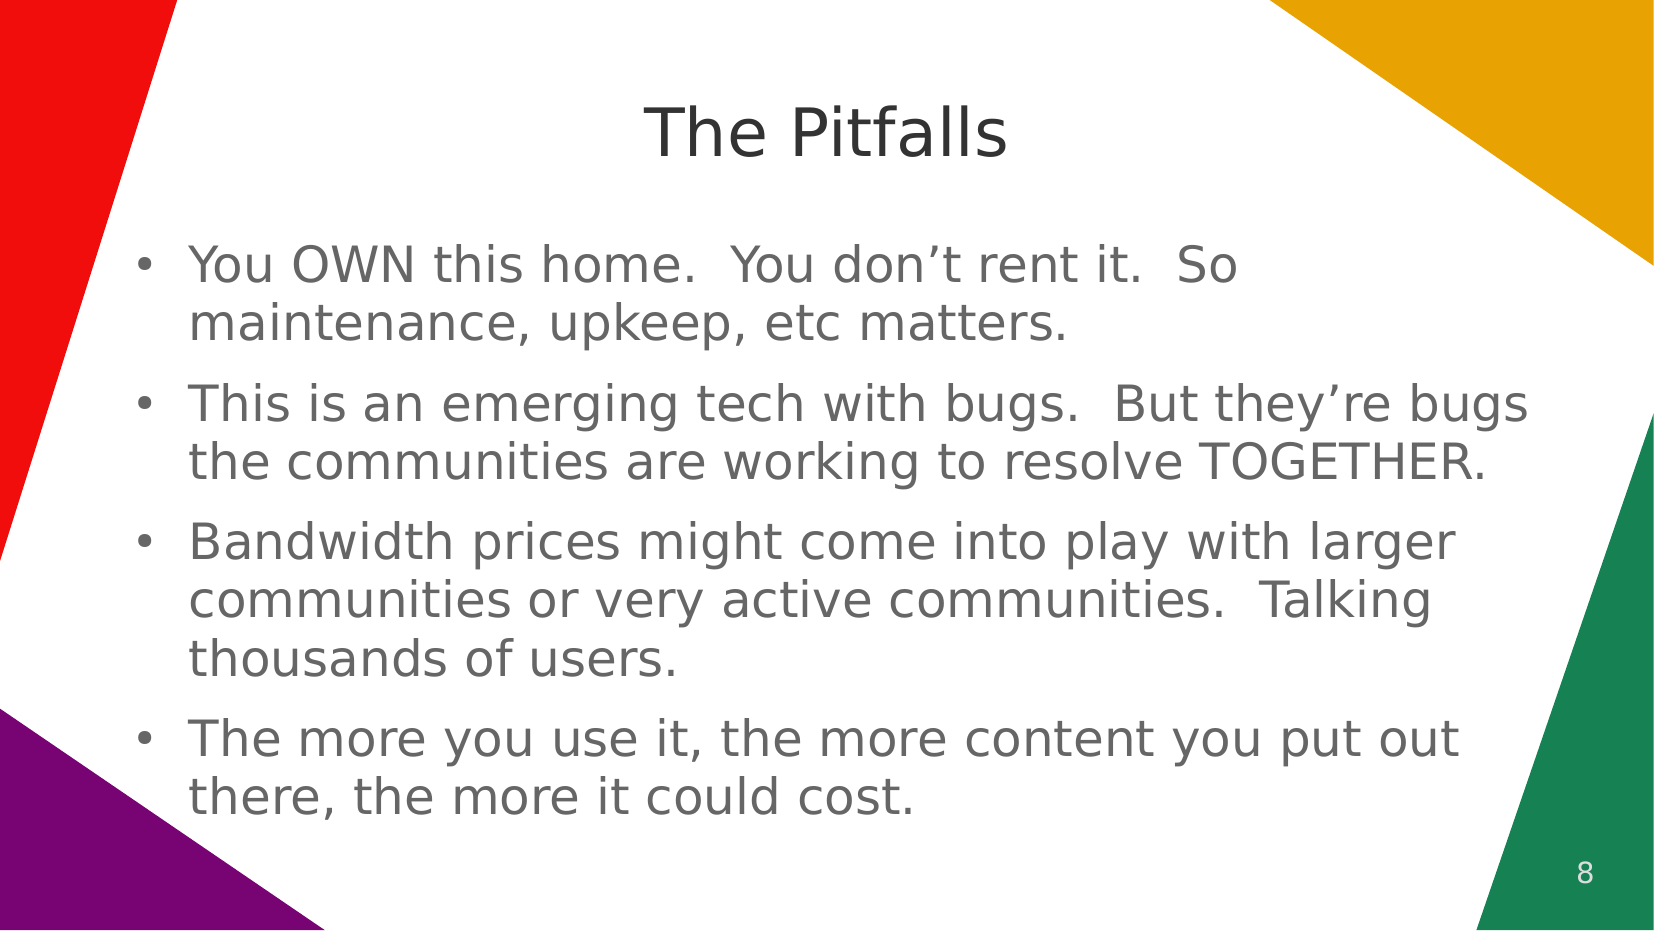

# The Pitfalls
You OWN this home. You don’t rent it. So maintenance, upkeep, etc matters.
This is an emerging tech with bugs. But they’re bugs the communities are working to resolve TOGETHER.
Bandwidth prices might come into play with larger communities or very active communities. Talking thousands of users.
The more you use it, the more content you put out there, the more it could cost.
8